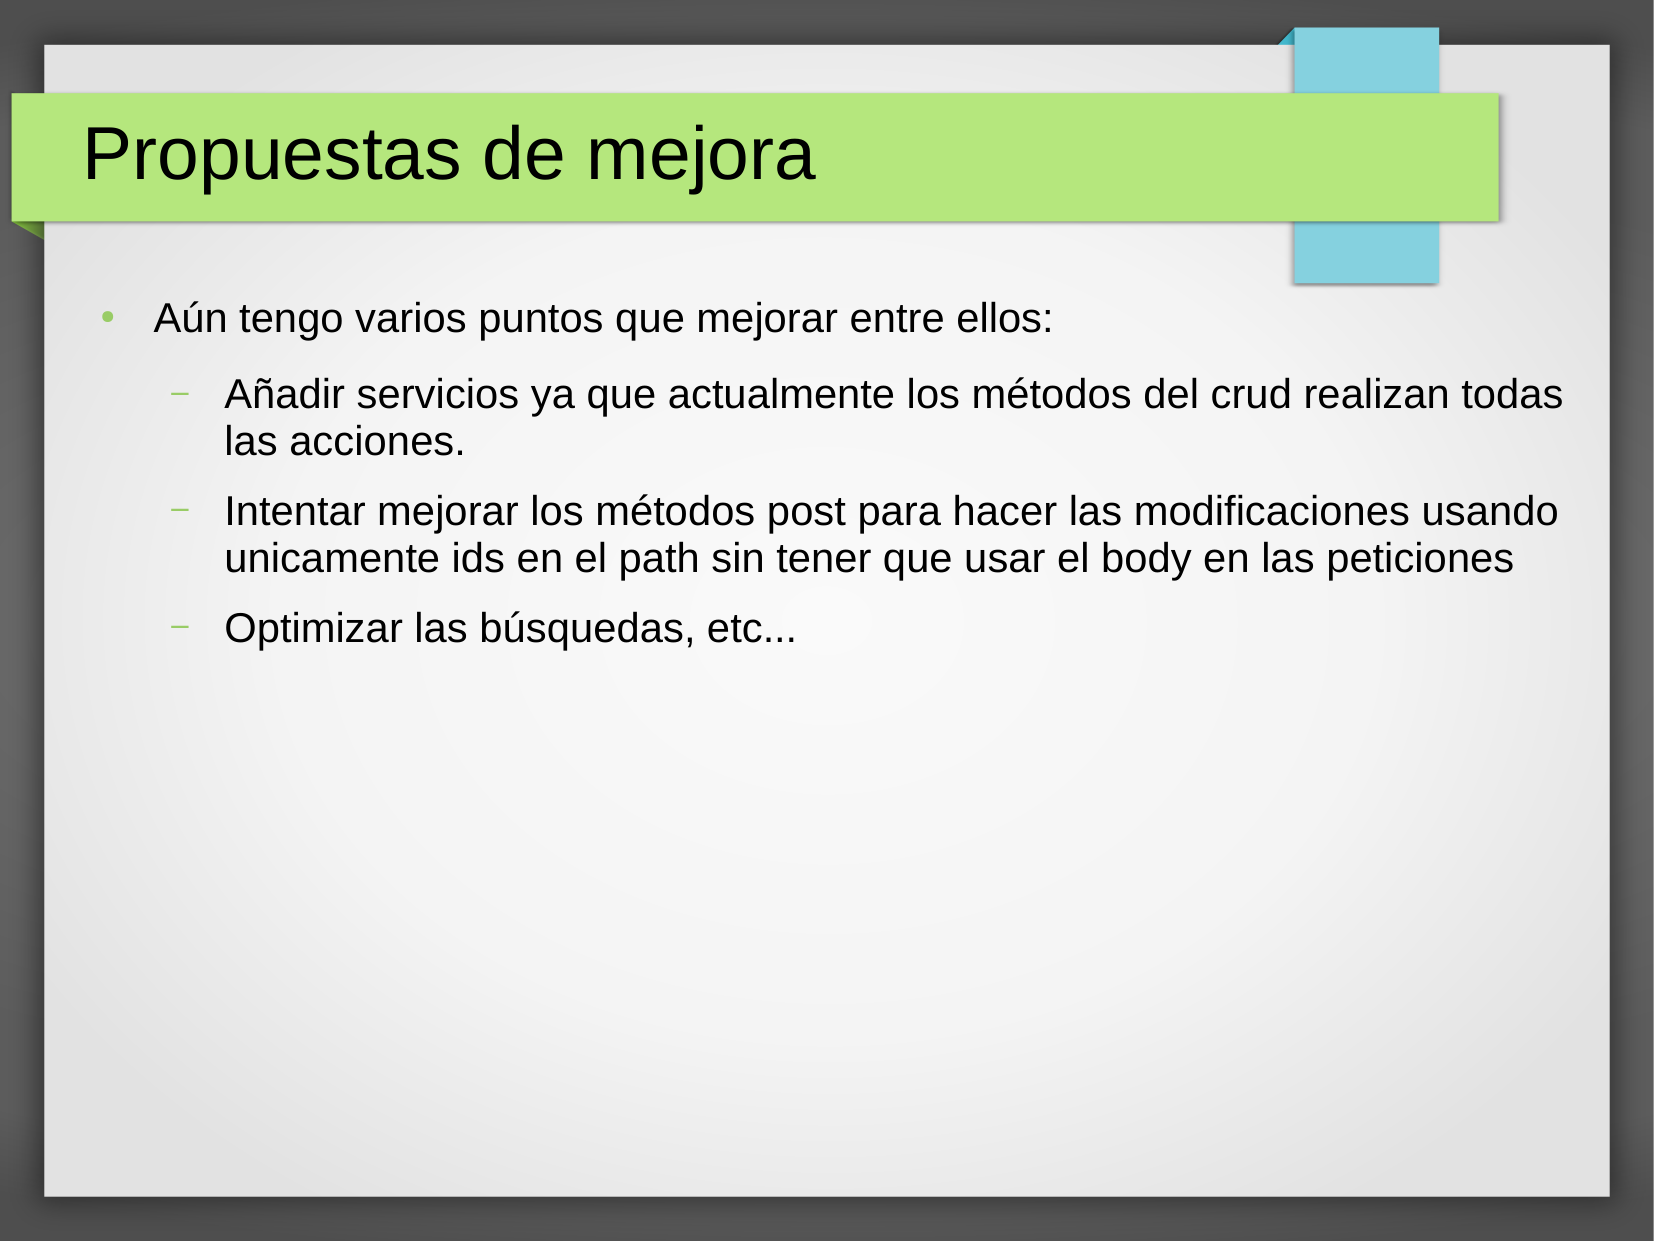

# Propuestas de mejora
Aún tengo varios puntos que mejorar entre ellos:
Añadir servicios ya que actualmente los métodos del crud realizan todas las acciones.
Intentar mejorar los métodos post para hacer las modificaciones usando unicamente ids en el path sin tener que usar el body en las peticiones
Optimizar las búsquedas, etc...